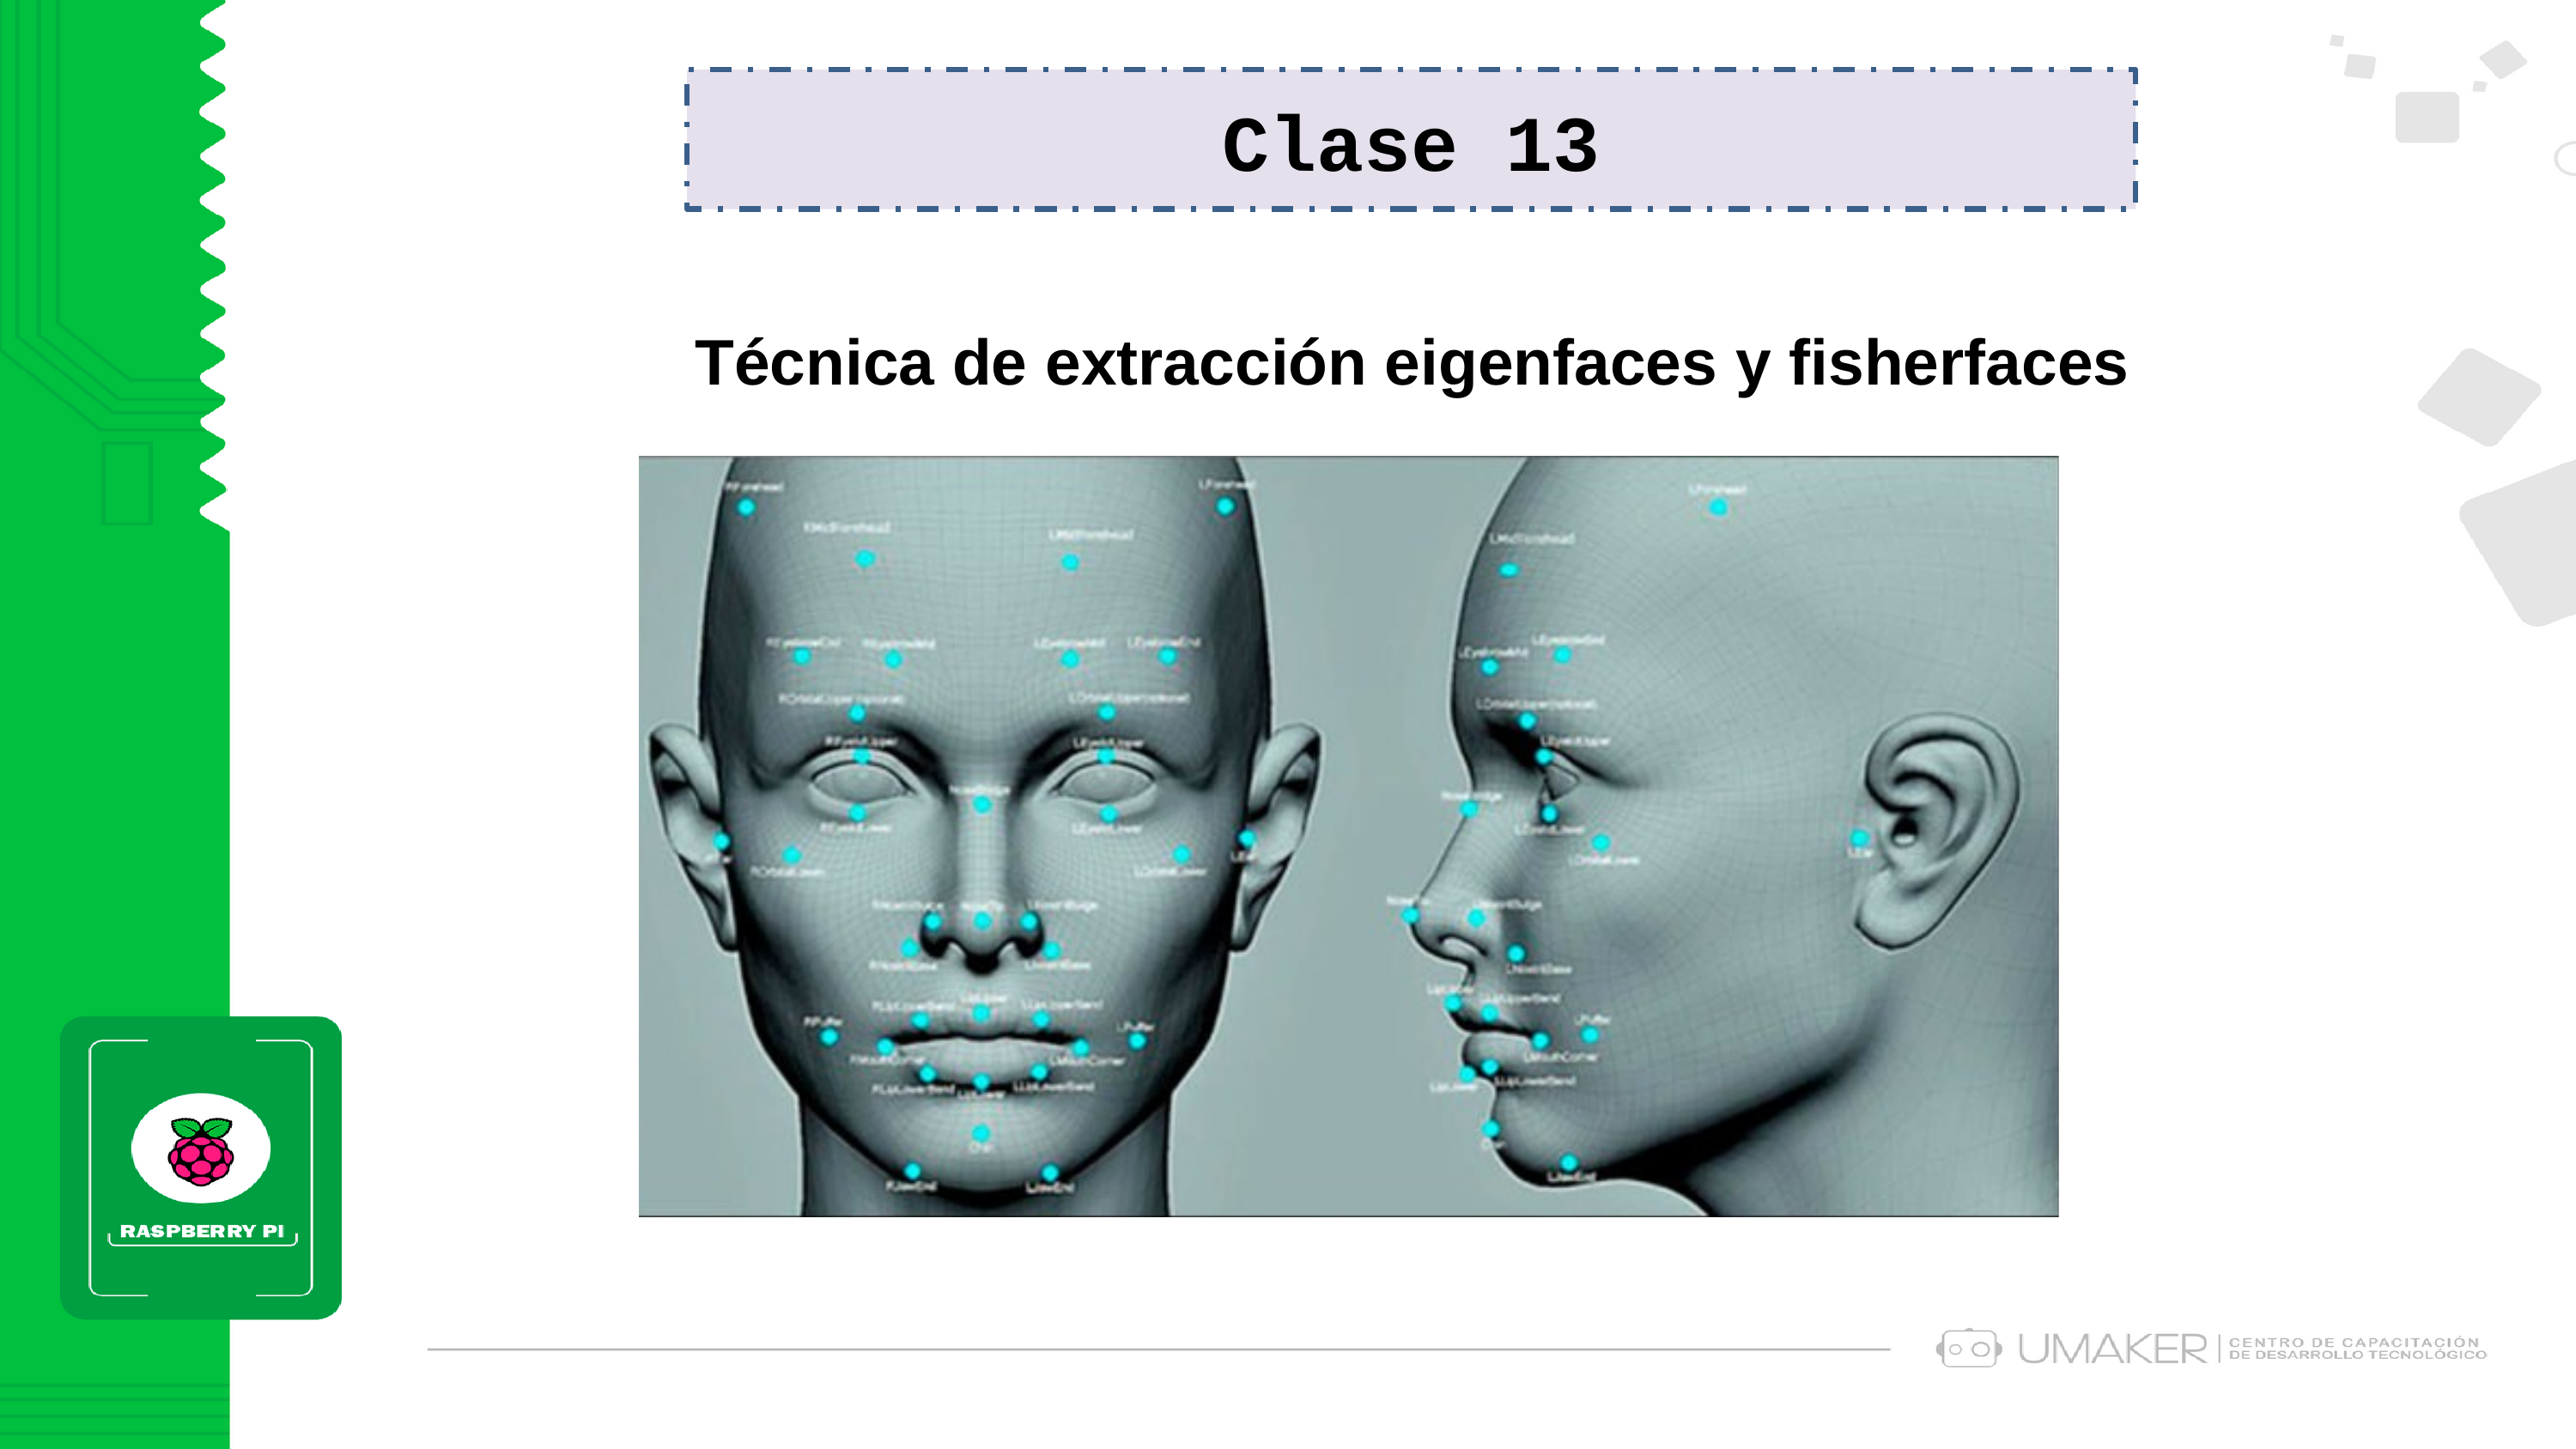

Clase 13
Técnica de extracción eigenfaces y fisherfaces